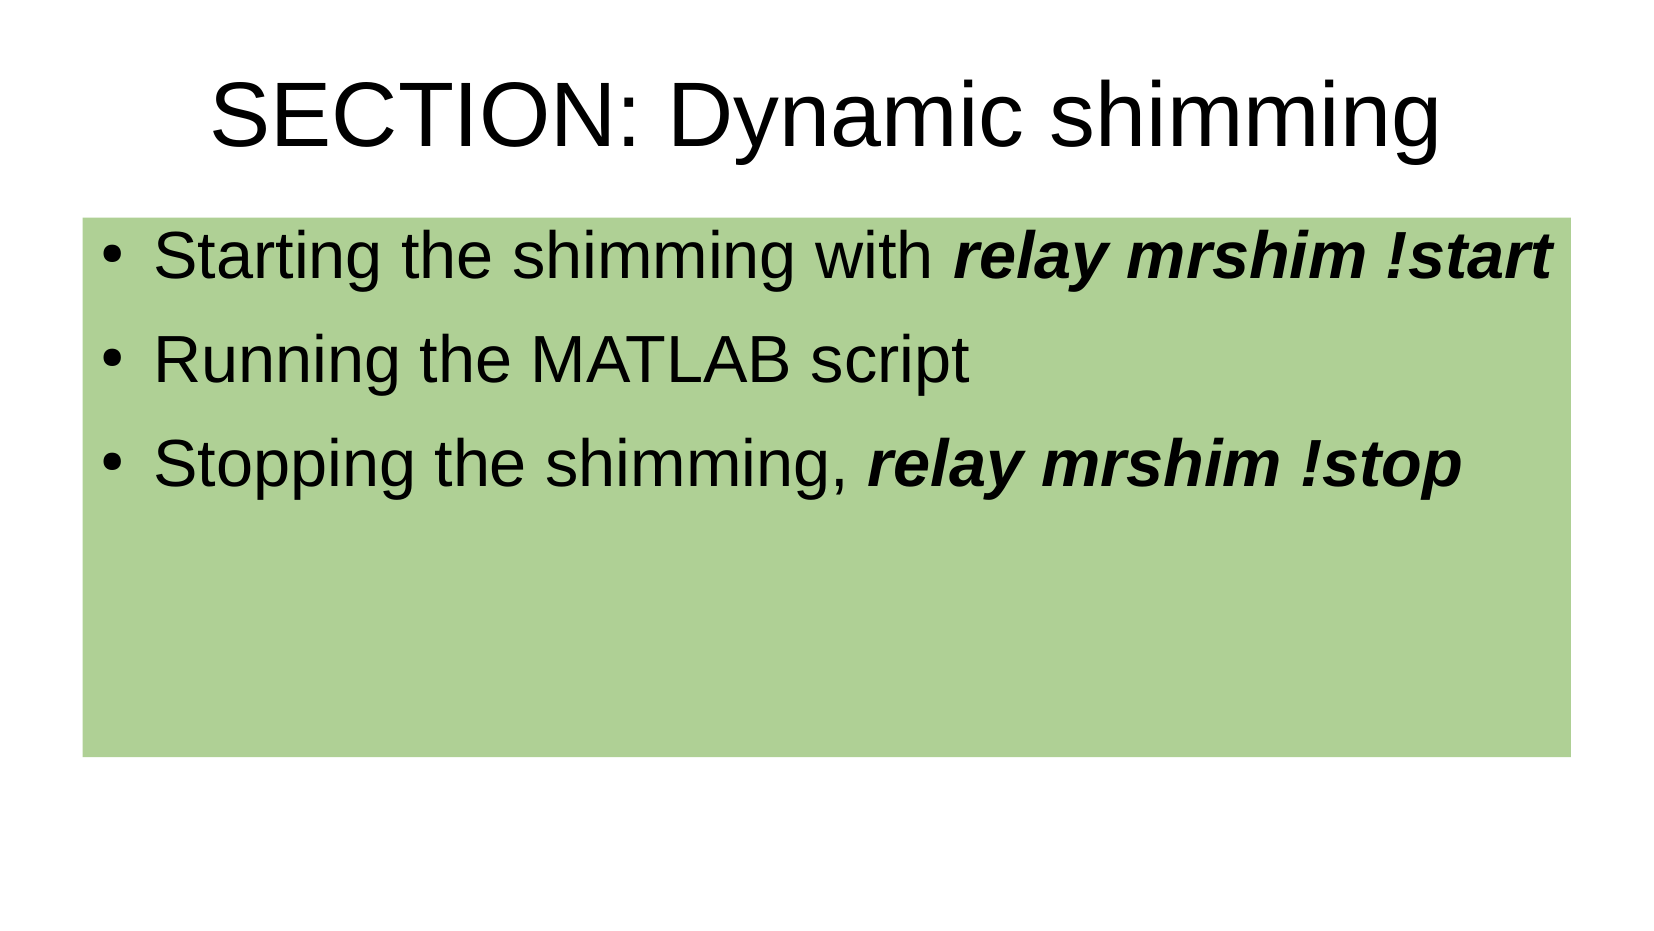

# SECTION: Dynamic shimming
Starting the shimming with relay mrshim !start
Running the MATLAB script
Stopping the shimming, relay mrshim !stop